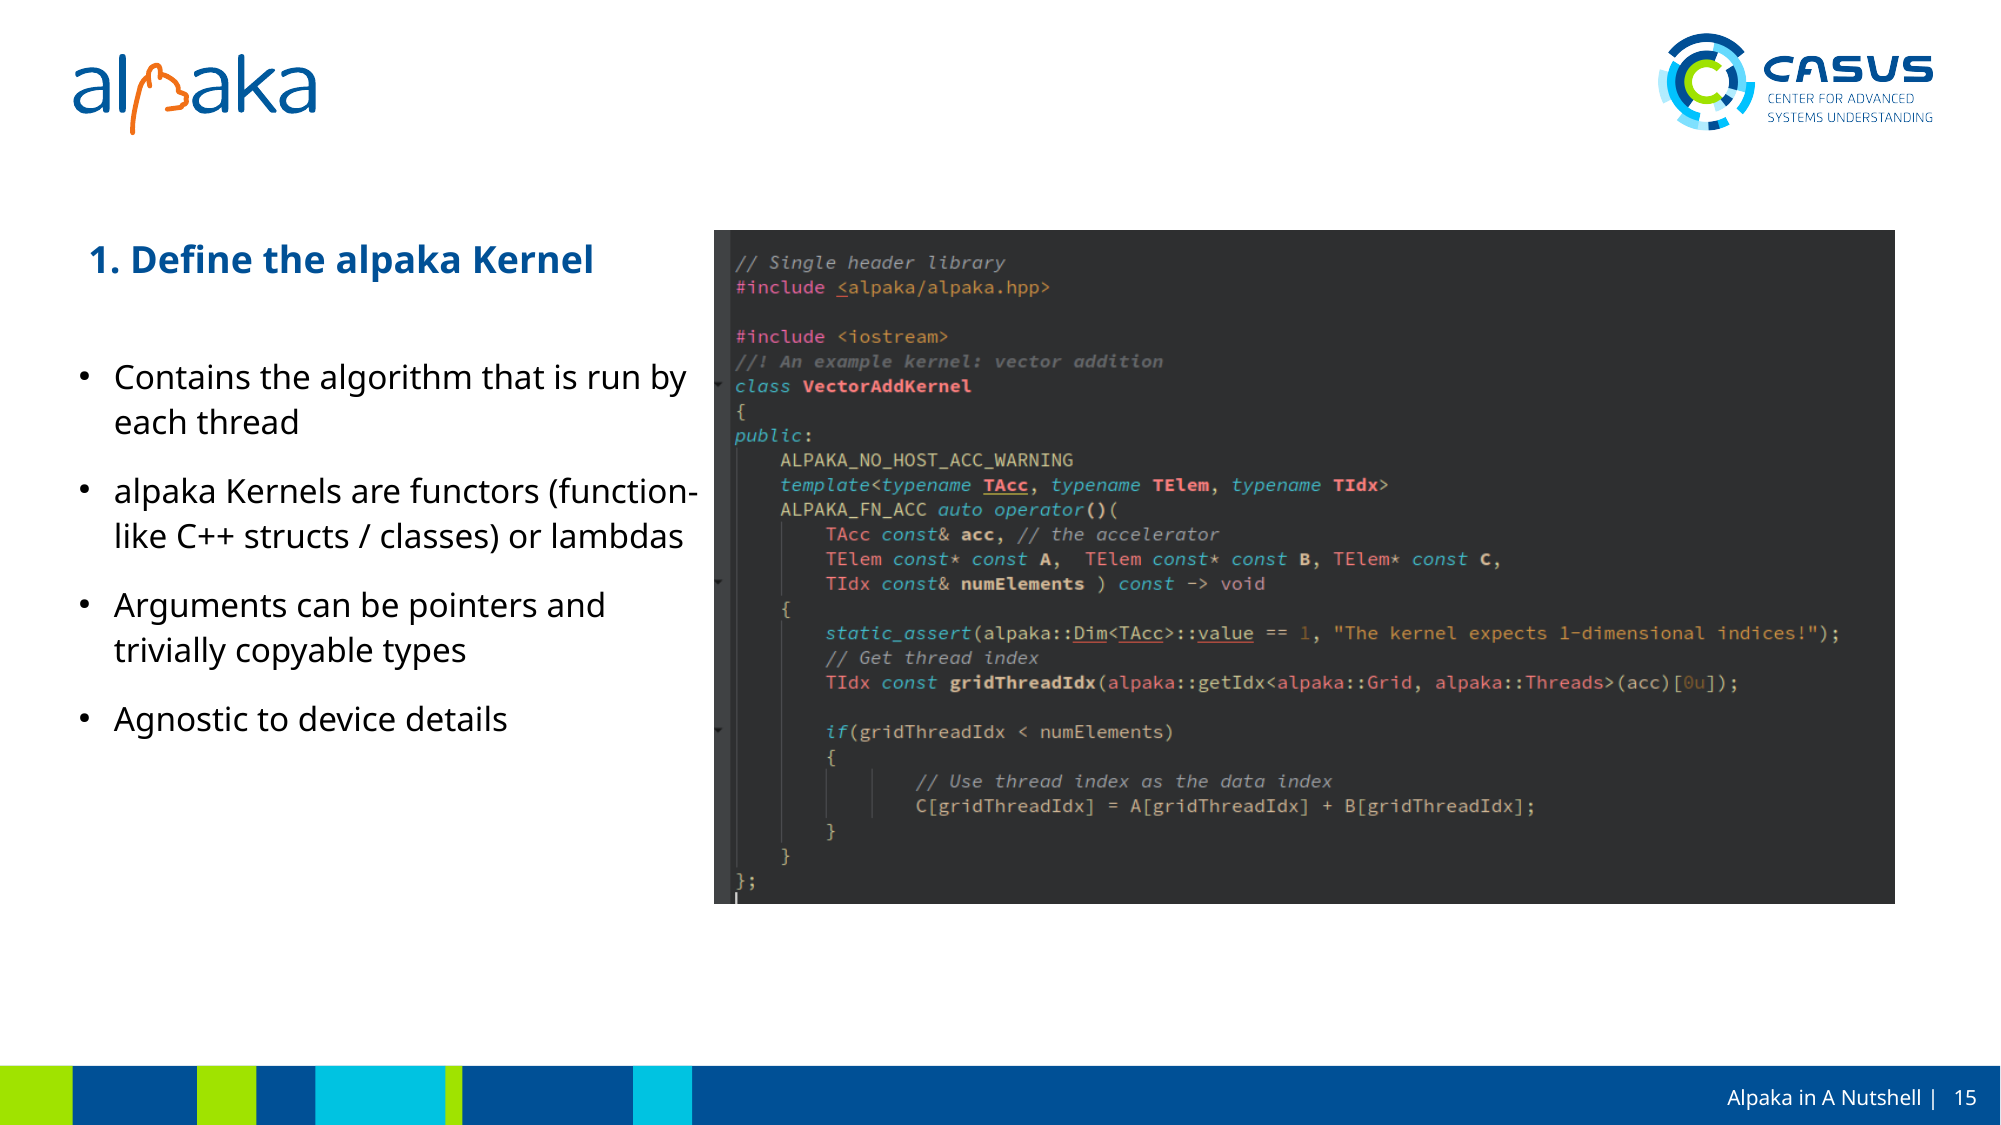

# 1. Define the alpaka Kernel
Contains the algorithm that is run by each thread
alpaka Kernels are functors (function-like C++ structs / classes) or lambdas
Arguments can be pointers and trivially copyable types
Agnostic to device details
Alpaka in A Nutshell
15